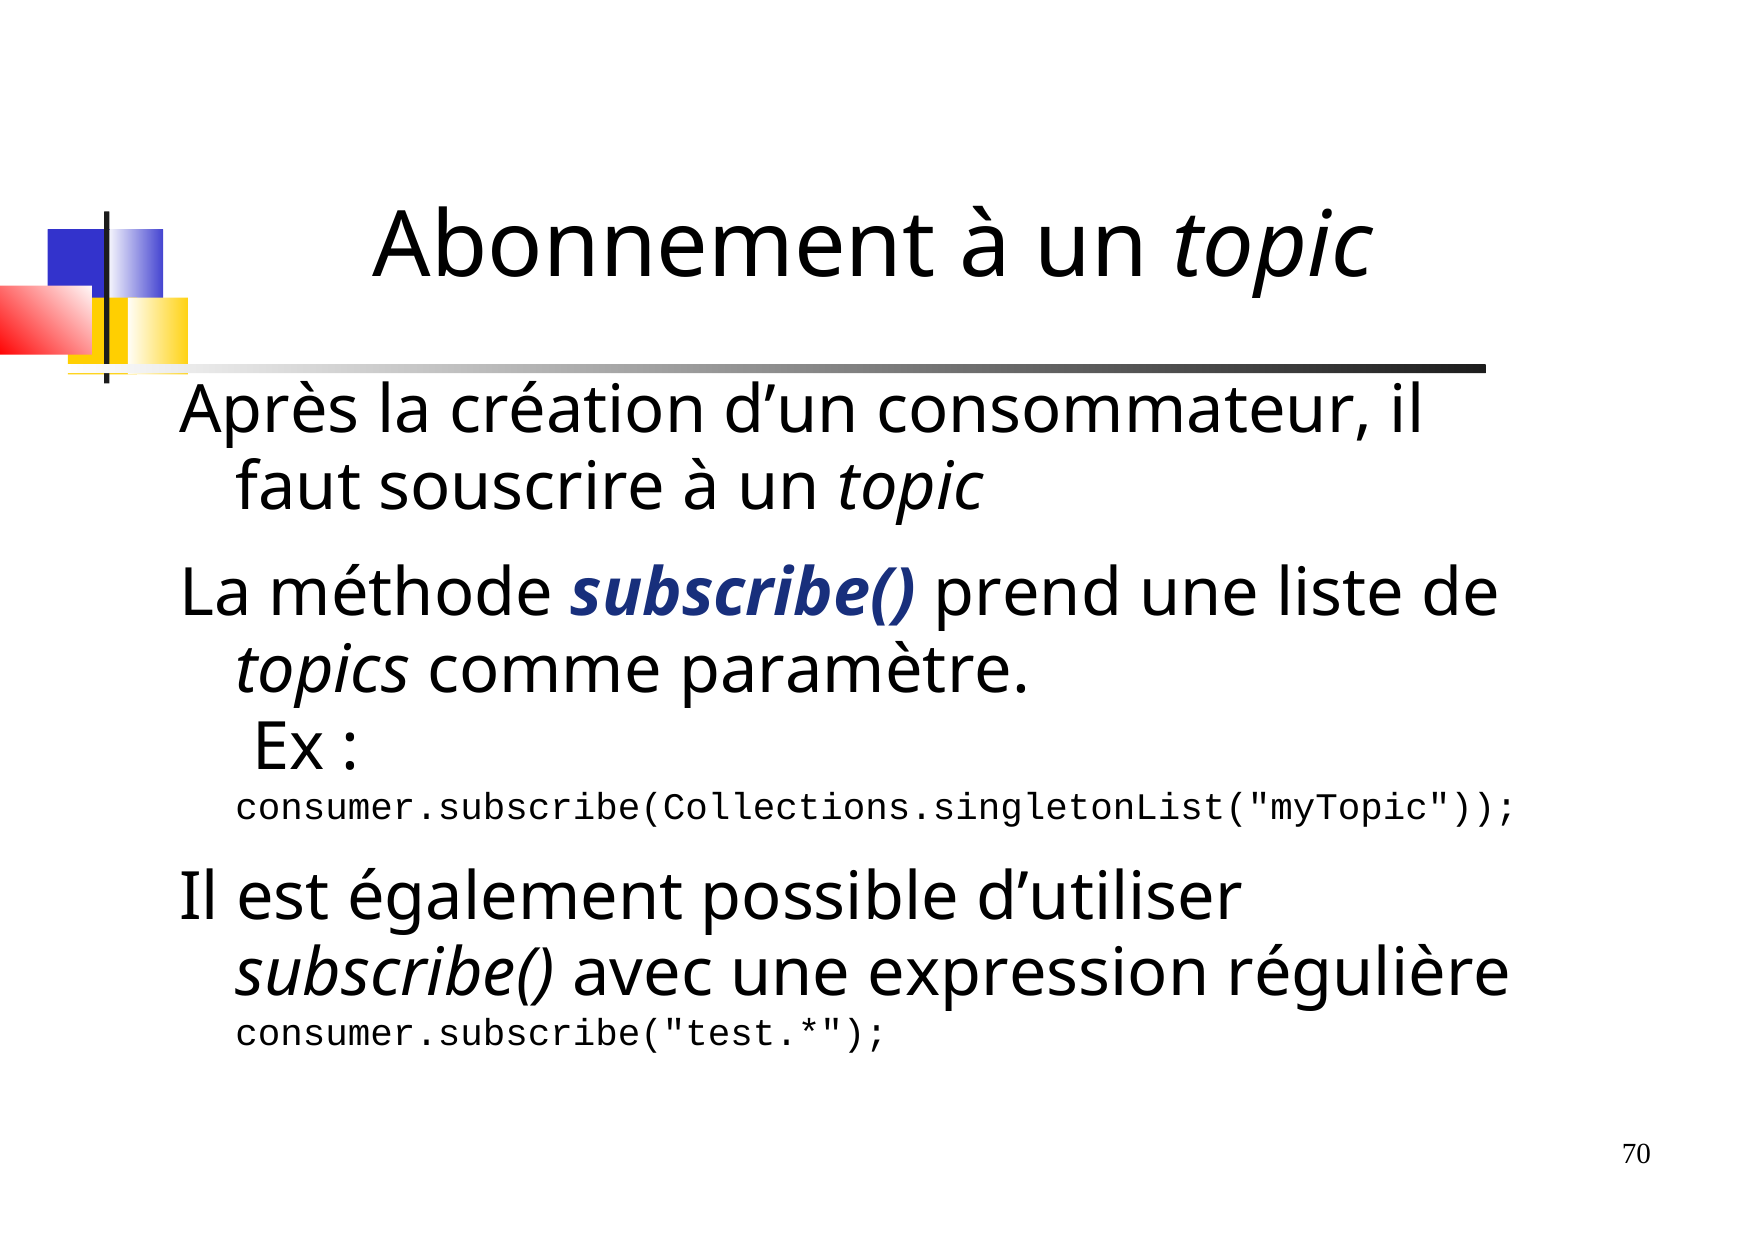

# Abonnement à un topic
Après la création d’un consommateur, il faut souscrire à un topic
La méthode subscribe() prend une liste de topics comme paramètre.
 Ex :
consumer.subscribe(Collections.singletonList("myTopic"));
Il est également possible d’utiliser subscribe() avec une expression régulière
consumer.subscribe("test.*");